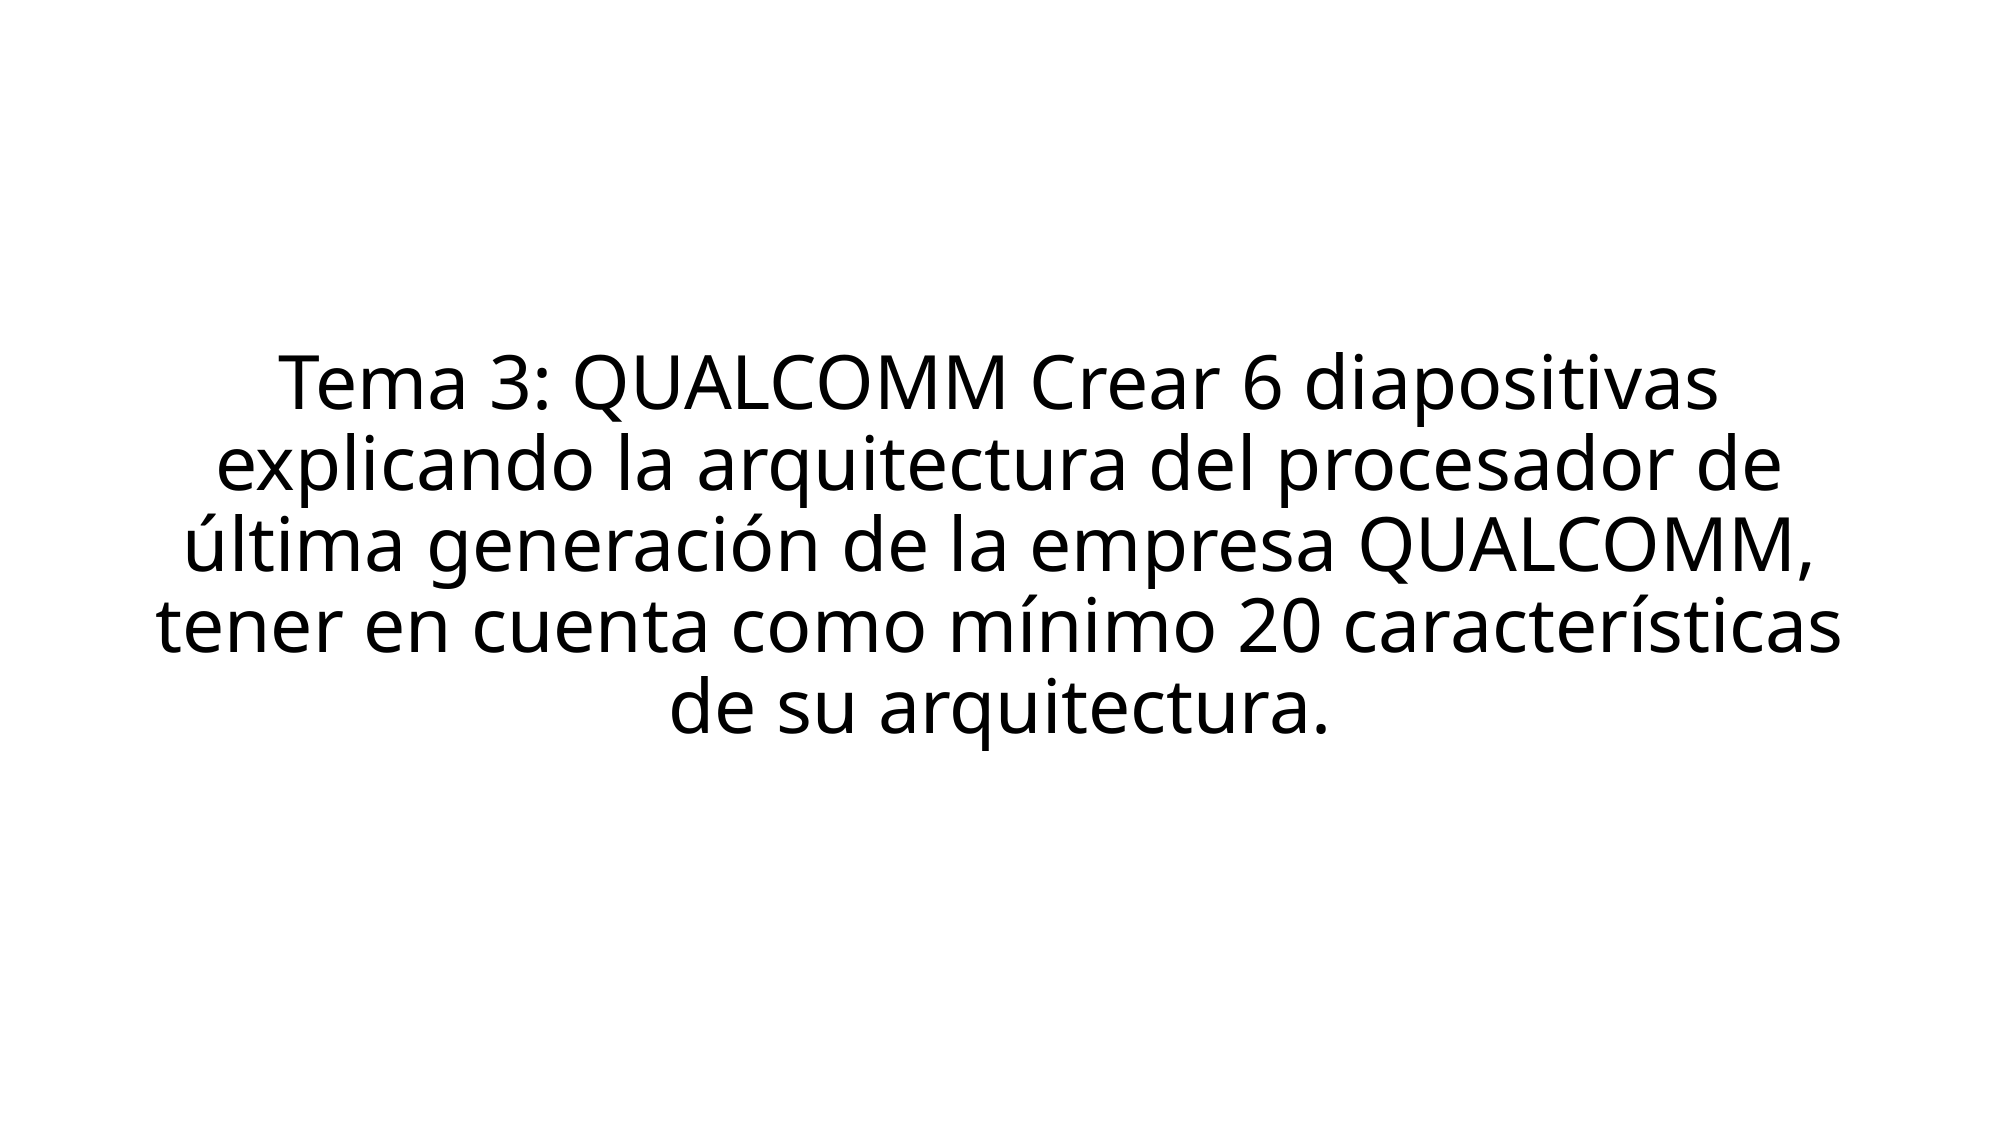

# Tema 3: QUALCOMM Crear 6 diapositivas explicando la arquitectura del procesador de última generación de la empresa QUALCOMM, tener en cuenta como mínimo 20 características de su arquitectura.